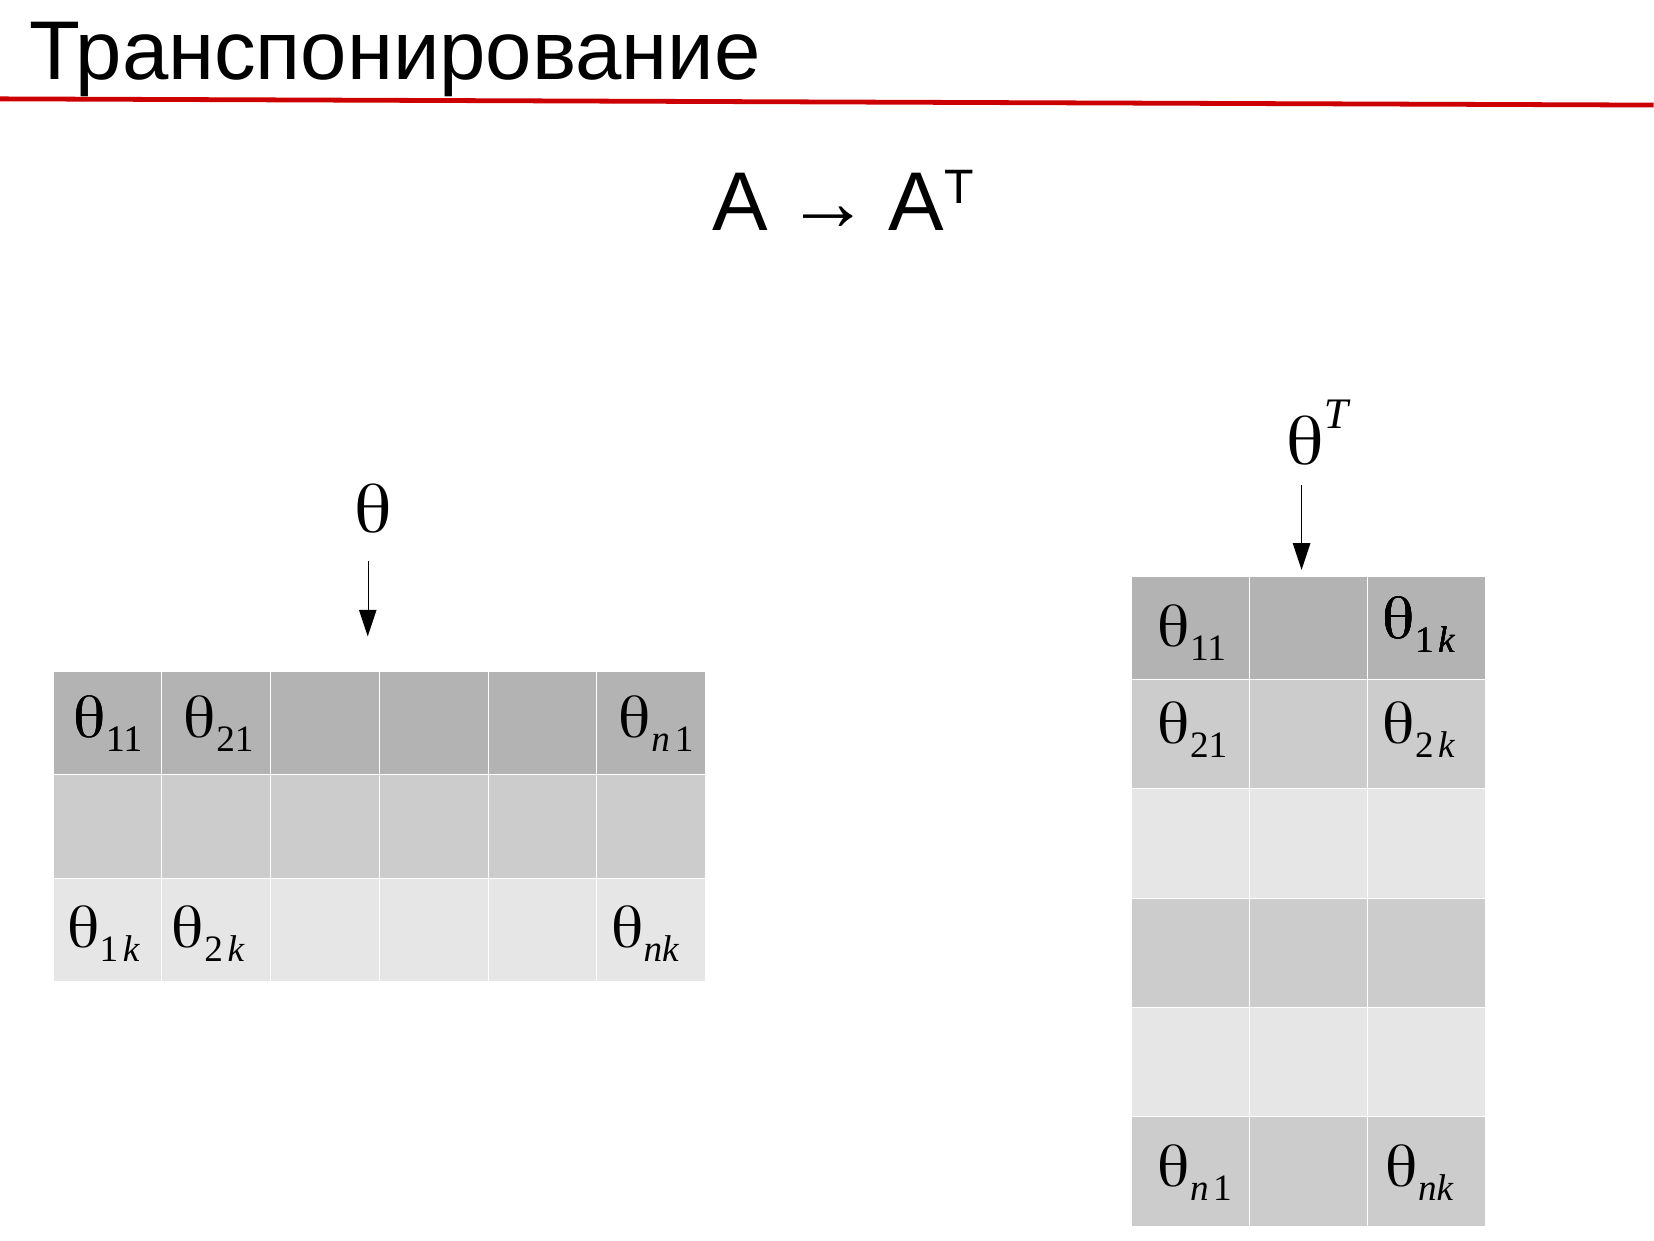

# Транспонирование
A → AT
| | | |
| --- | --- | --- |
| | | |
| | | |
| | | |
| | | |
| | | |
| | | | | | |
| --- | --- | --- | --- | --- | --- |
| | | | | | |
| | | | | | |